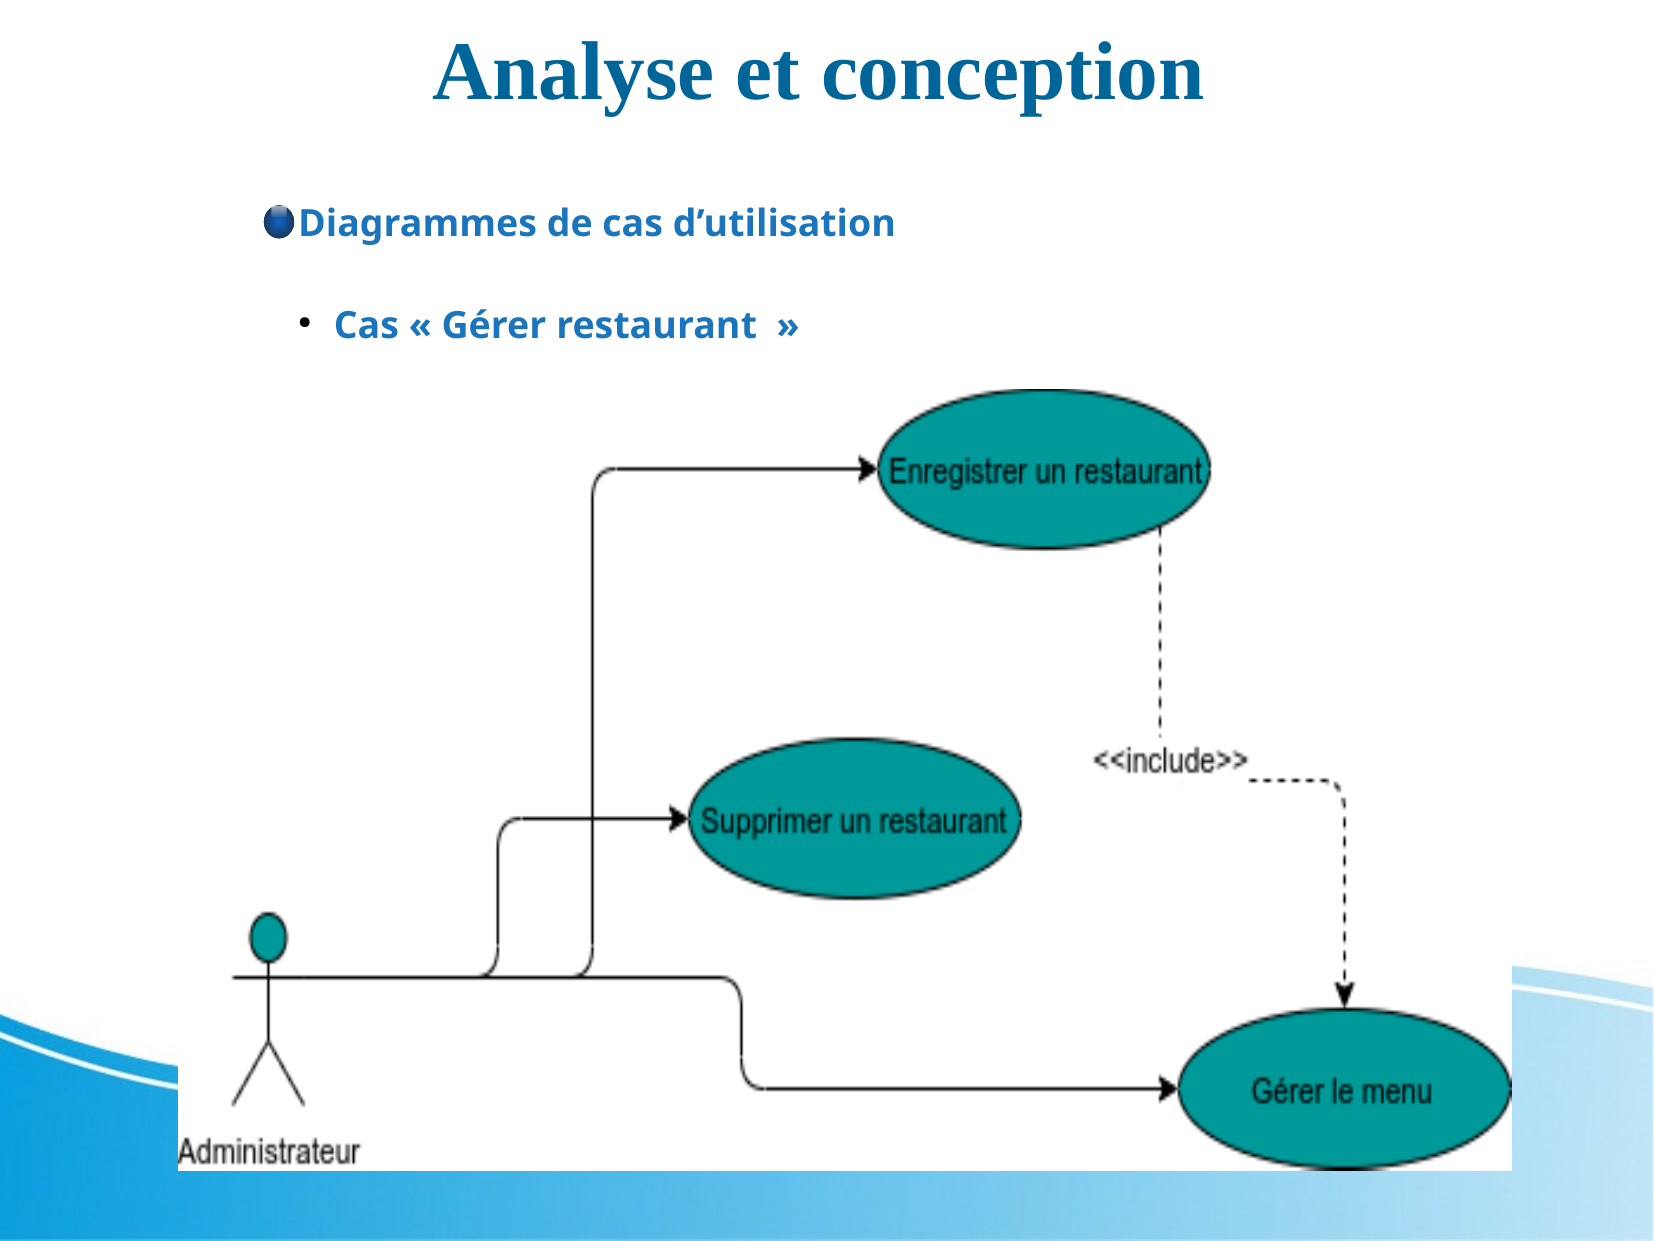

# Analyse et conception
Diagrammes de cas d’utilisation
Cas « Gérer restaurant  »